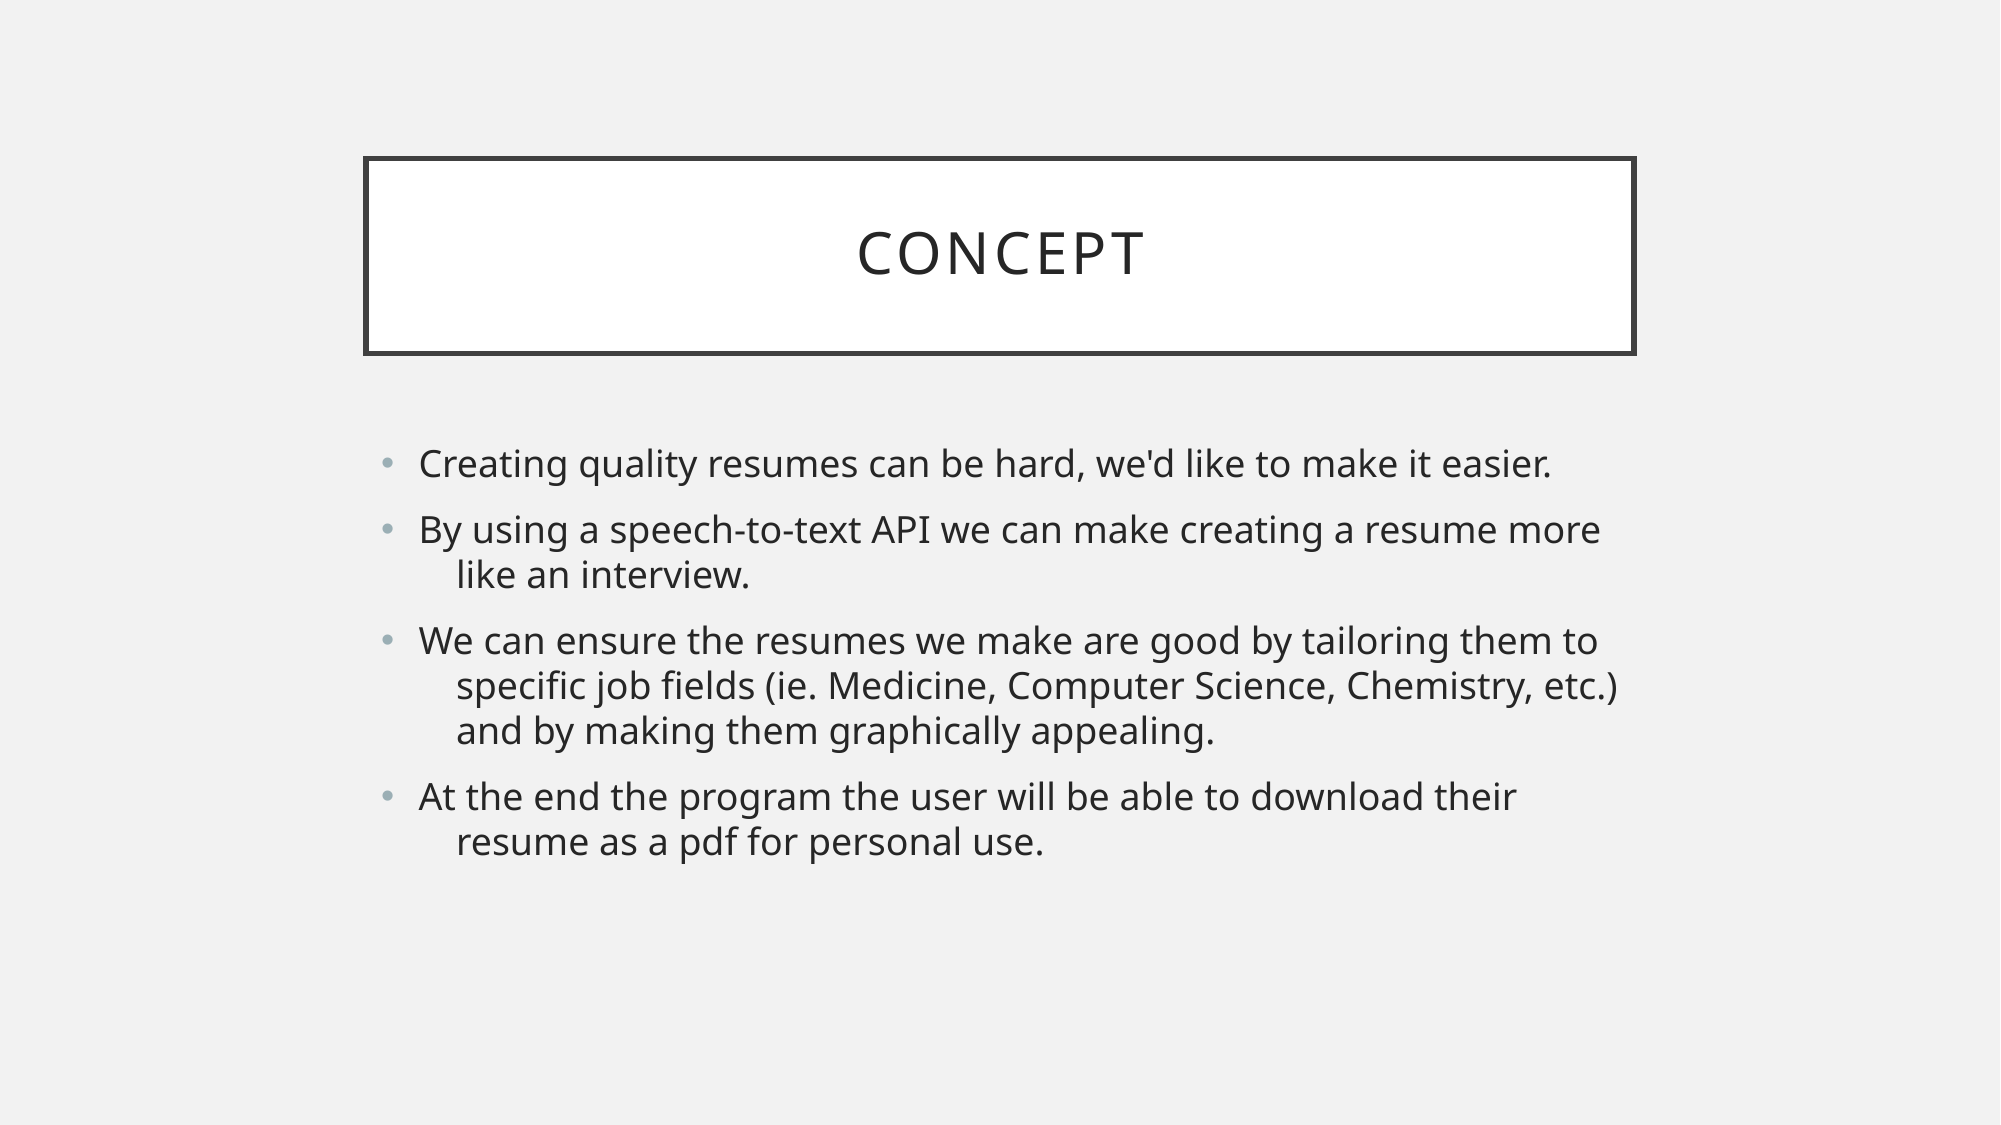

# Concept
Creating quality resumes can be hard, we'd like to make it easier.
By using a speech-to-text API we can make creating a resume more like an interview.
We can ensure the resumes we make are good by tailoring them to specific job fields (ie. Medicine, Computer Science, Chemistry, etc.) and by making them graphically appealing.
At the end the program the user will be able to download their resume as a pdf for personal use.